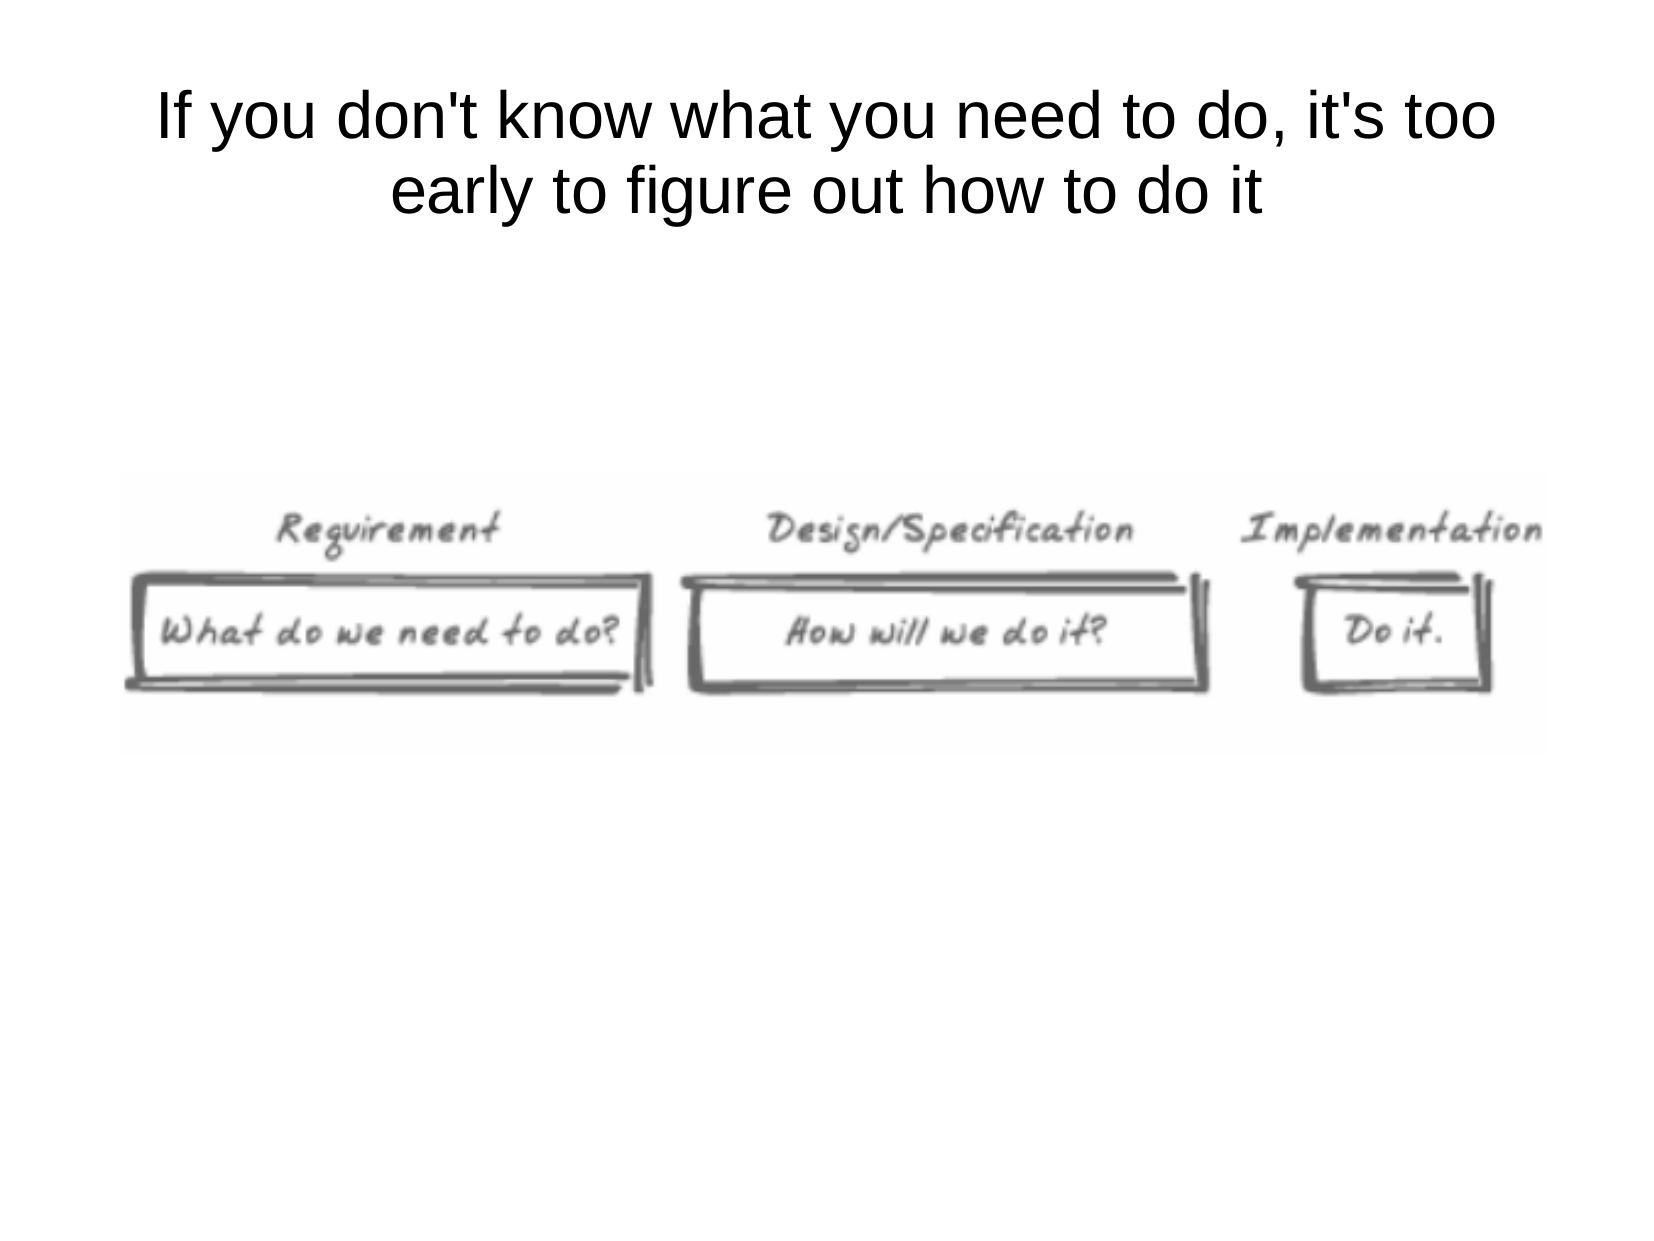

# If you don't know what you need to do, it's too early to figure out how to do it